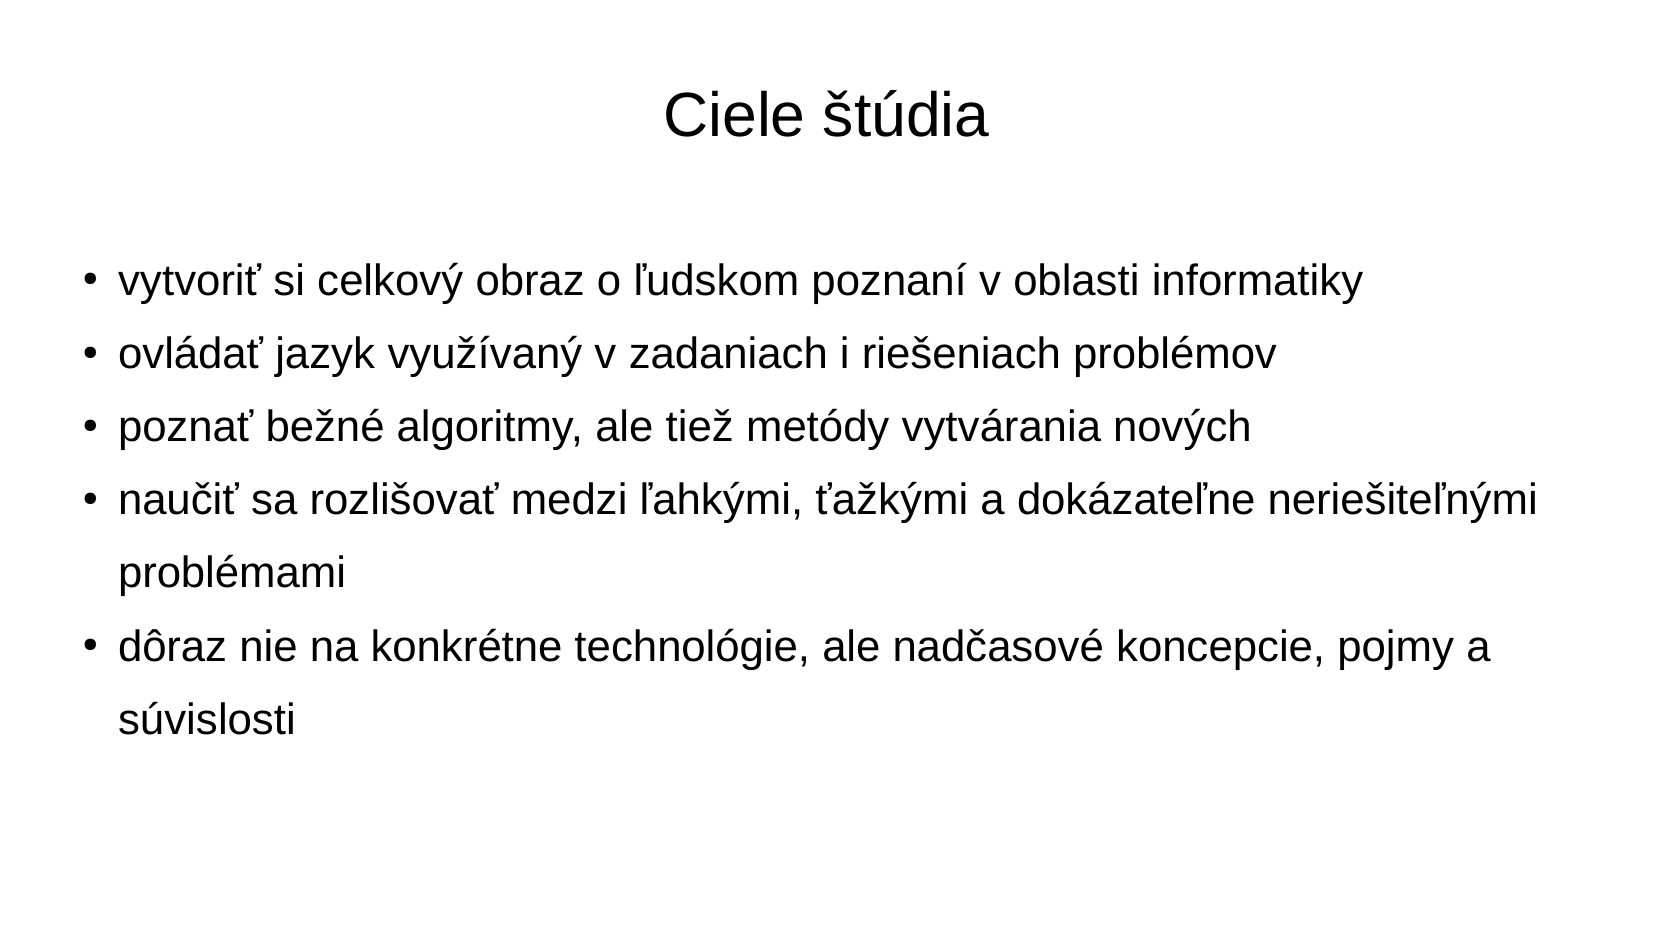

# Ciele štúdia
vytvoriť si celkový obraz o ľudskom poznaní v oblasti informatiky
ovládať jazyk využívaný v zadaniach i riešeniach problémov
poznať bežné algoritmy, ale tiež metódy vytvárania nových
naučiť sa rozlišovať medzi ľahkými, ťažkými a dokázateľne neriešiteľnými problémami
dôraz nie na konkrétne technológie, ale nadčasové koncepcie, pojmy a súvislosti